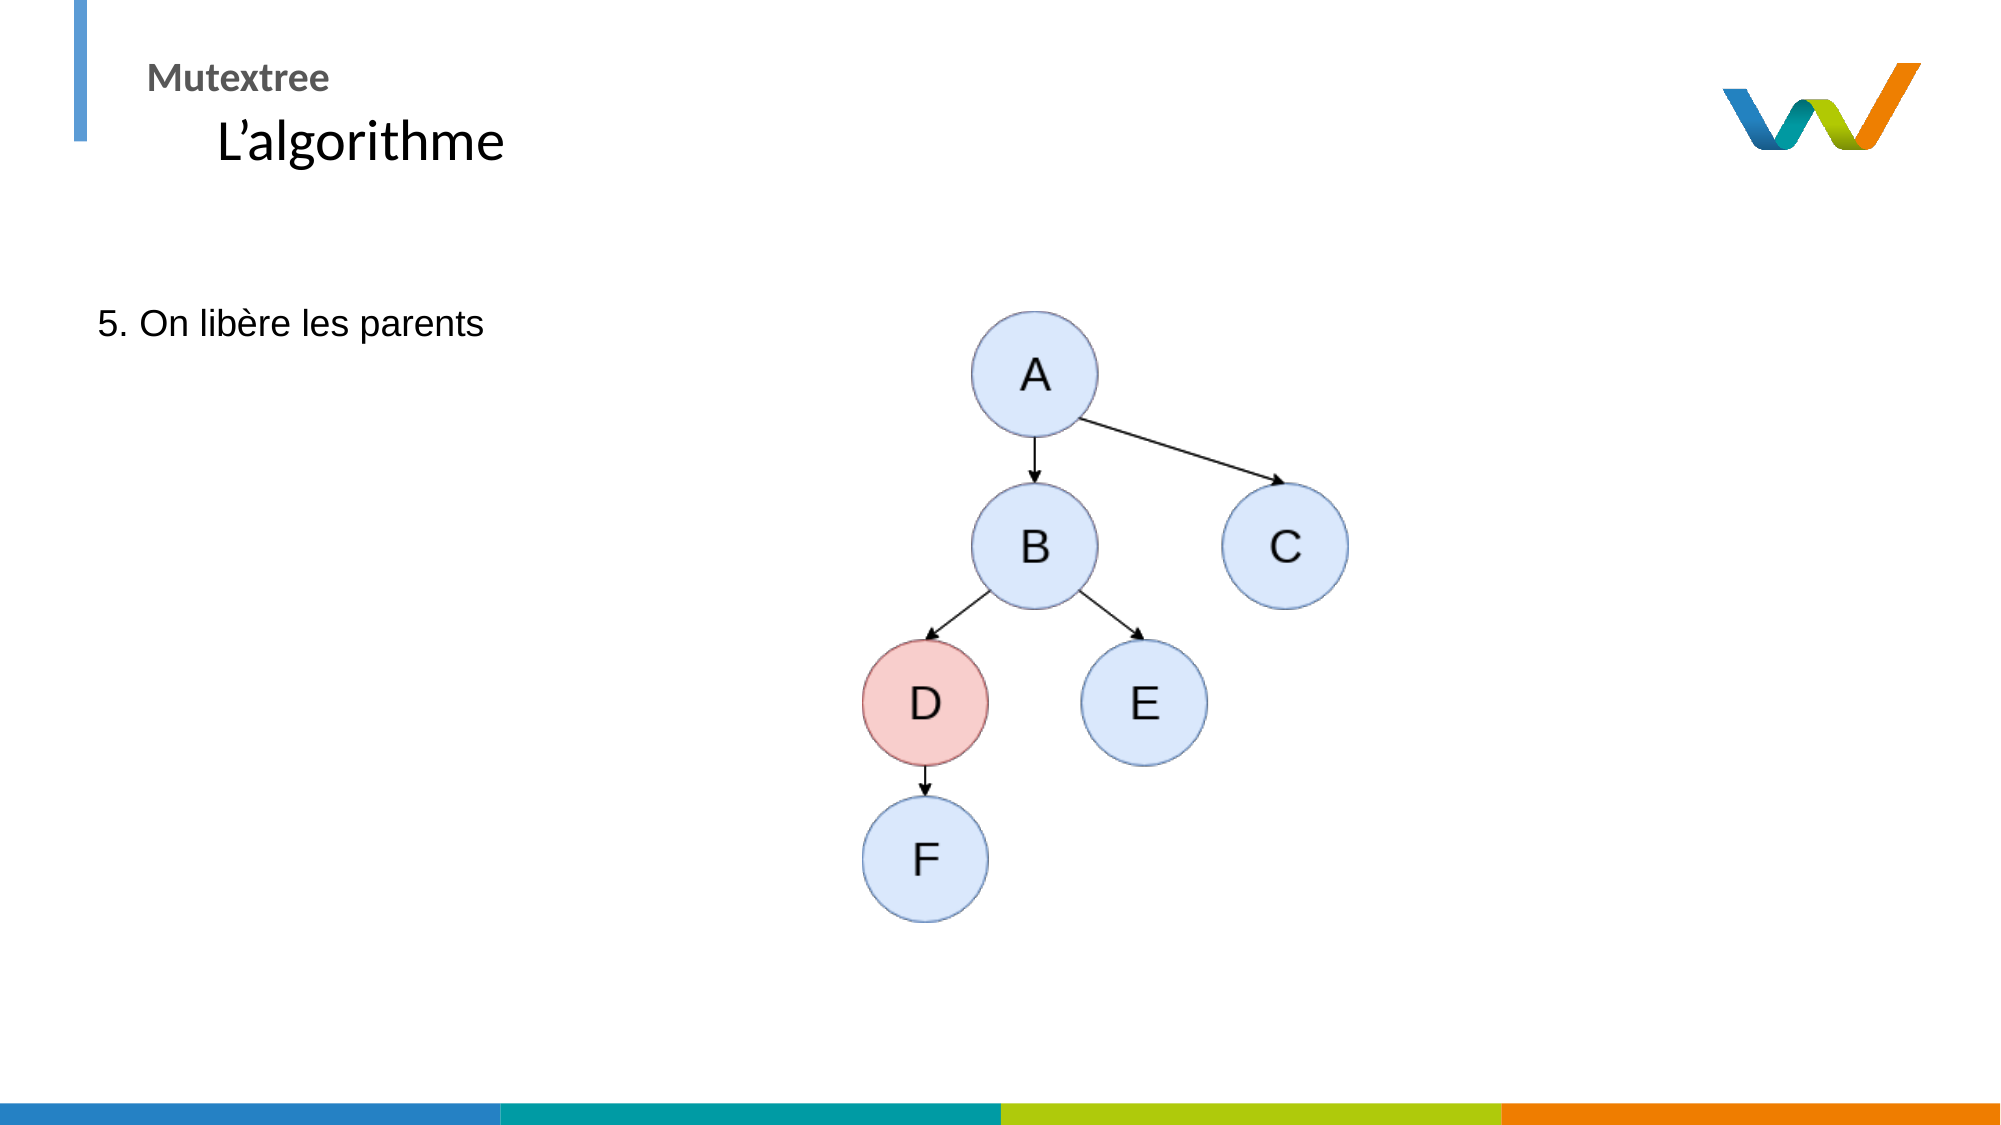

# Mutextree
L’algorithme
5. On libère les parents